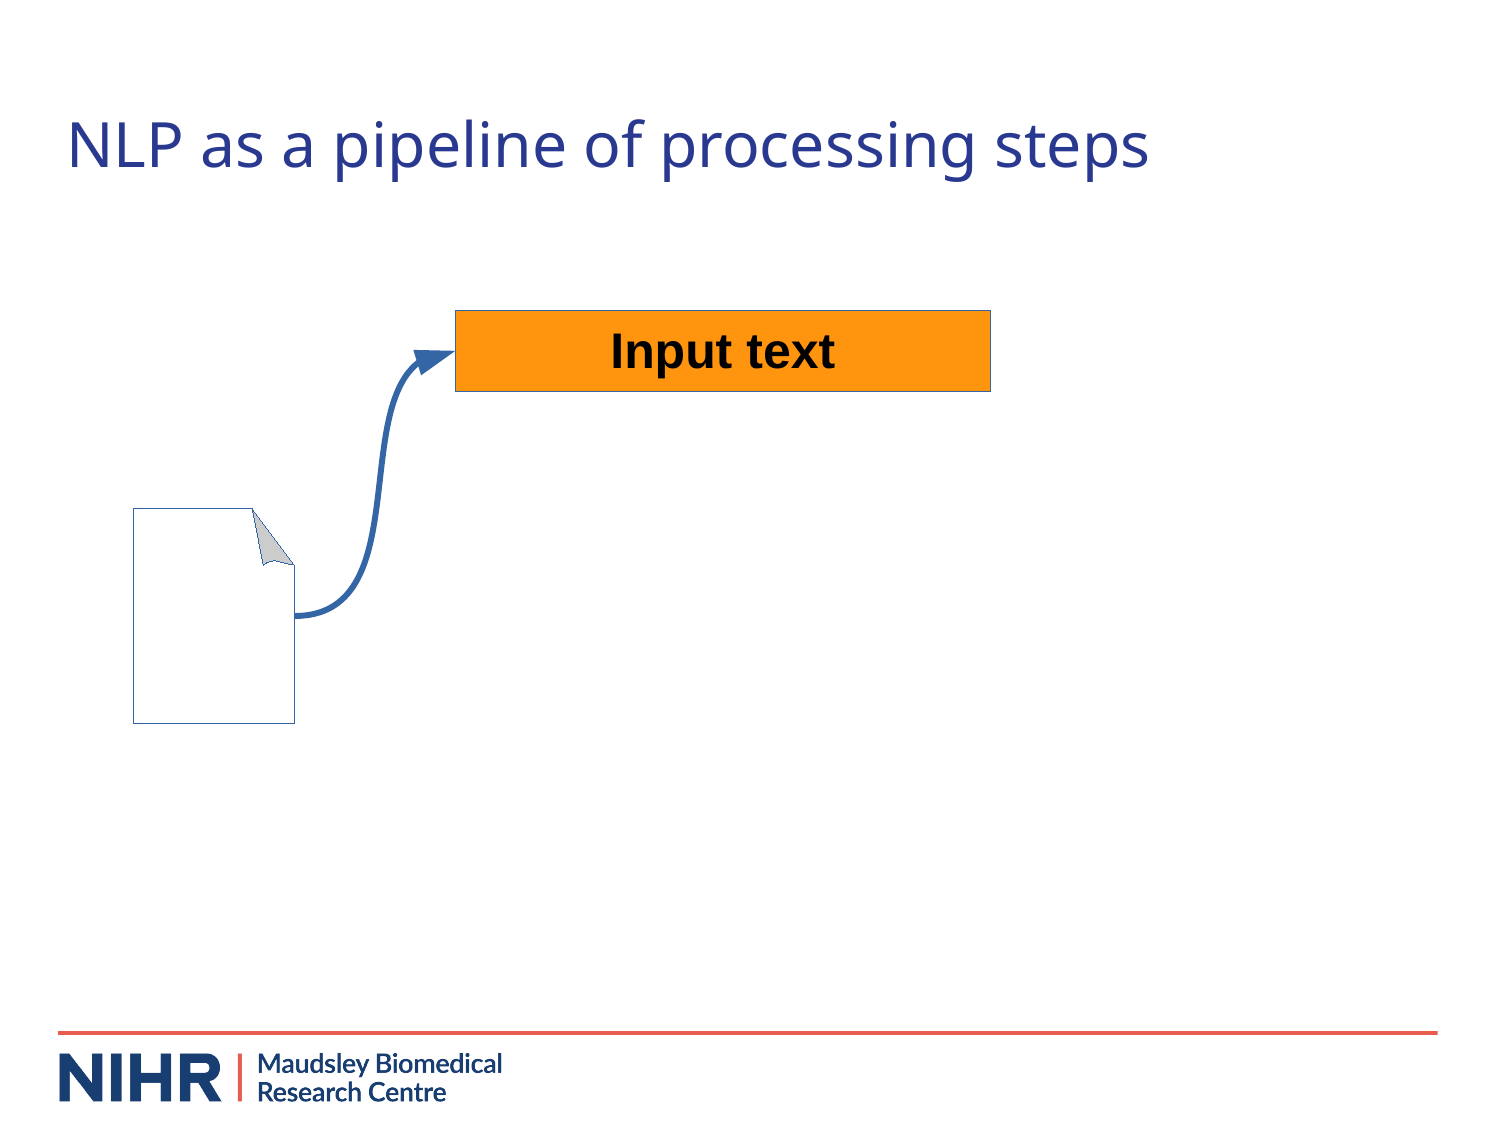

# NLP as a pipeline of processing steps
Input text